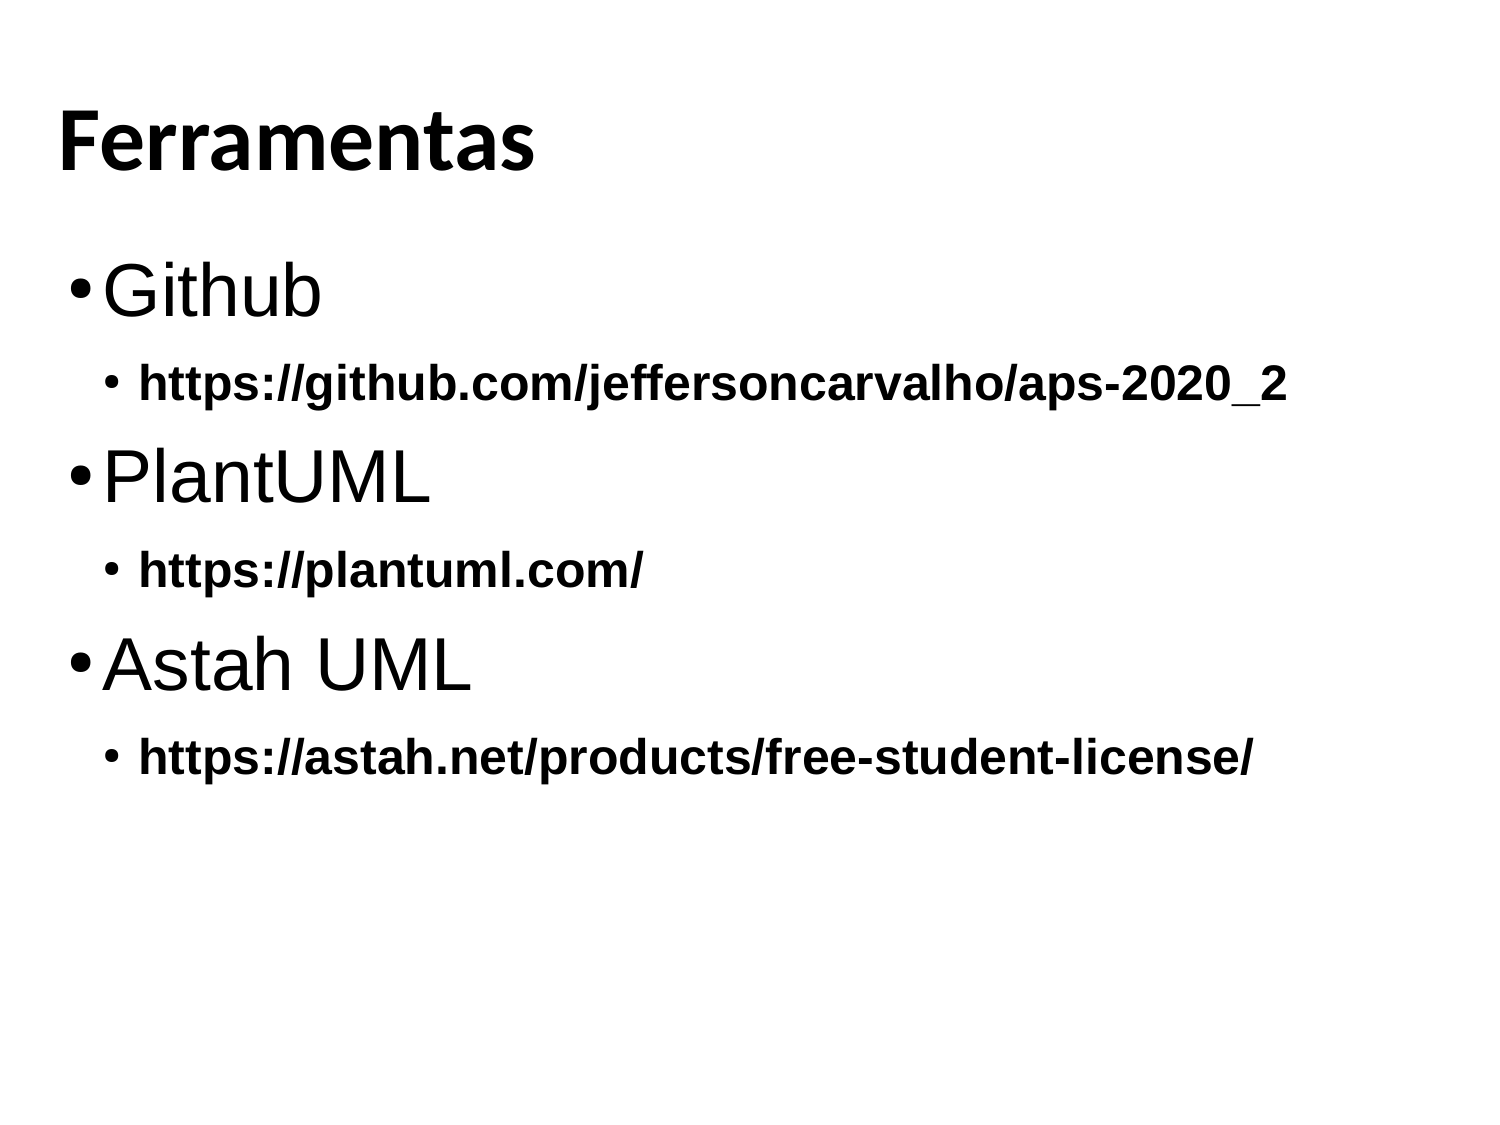

# Ferramentas
Github
https://github.com/jeffersoncarvalho/aps-2020_2
PlantUML
https://plantuml.com/
Astah UML
https://astah.net/products/free-student-license/